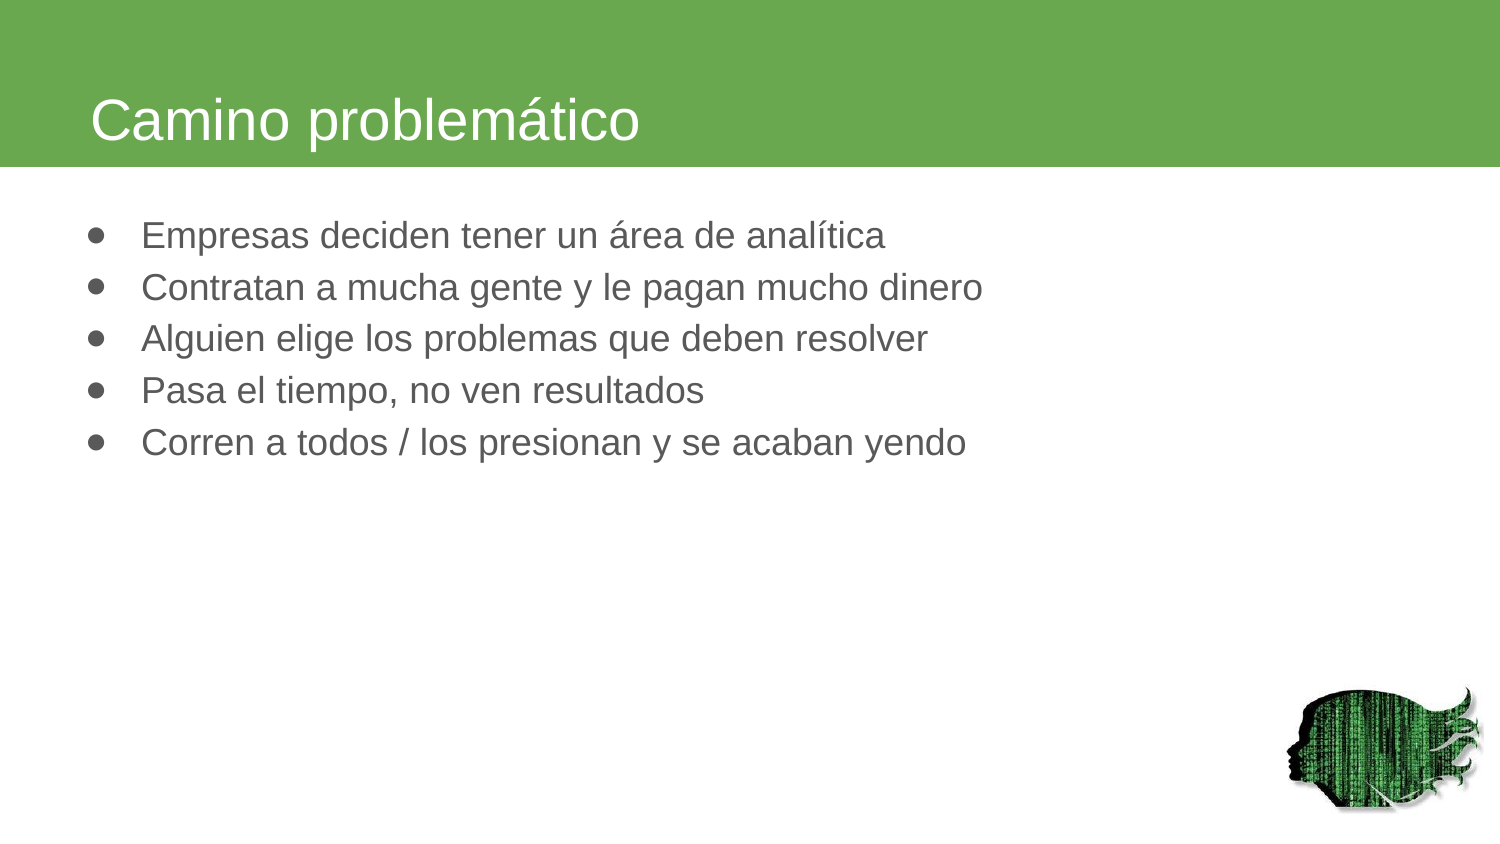

Camino problemático
# Empresas deciden tener un área de analítica
Contratan a mucha gente y le pagan mucho dinero
Alguien elige los problemas que deben resolver
Pasa el tiempo, no ven resultados
Corren a todos / los presionan y se acaban yendo